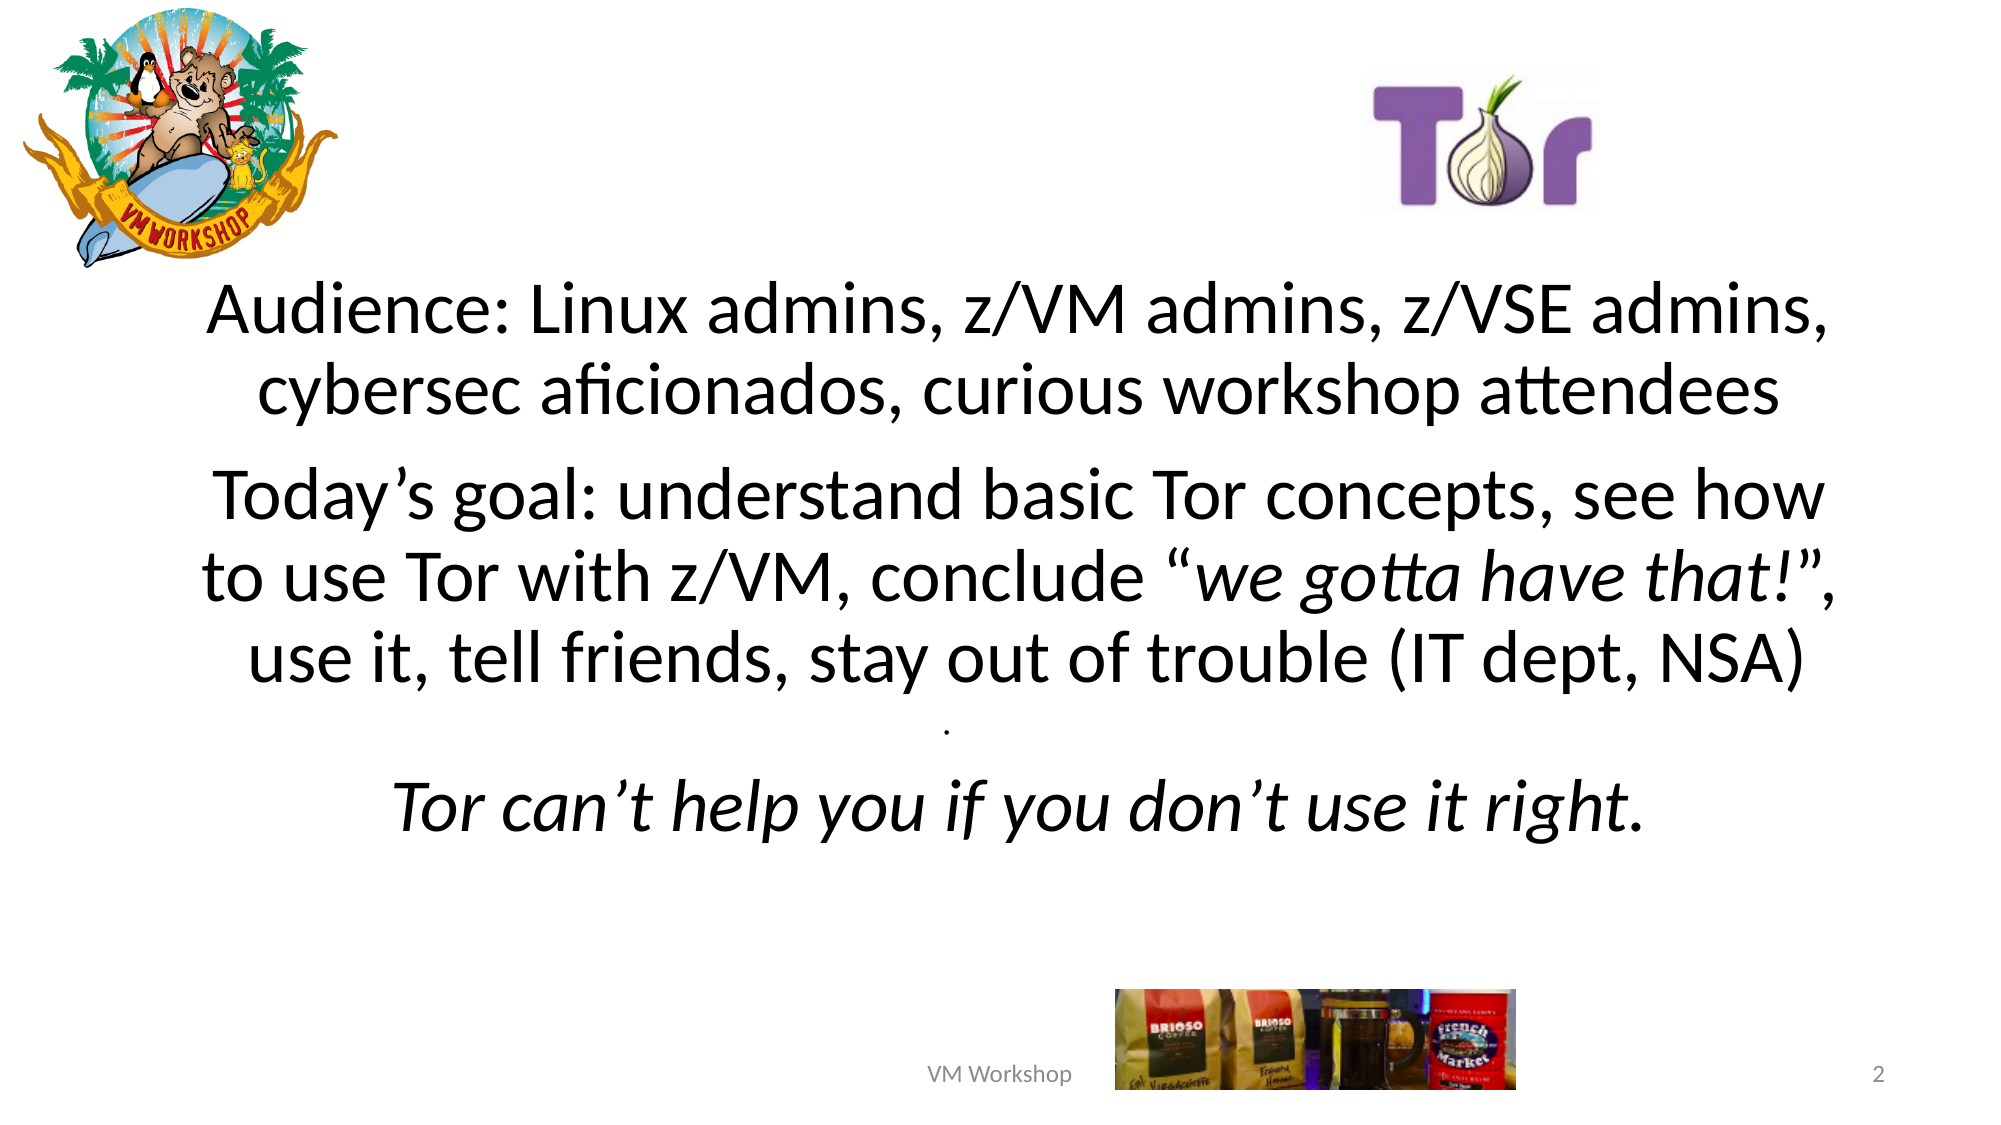

# Audience: Linux admins, z/VM admins, z/VSE admins, cybersec aficionados, curious workshop attendees
Today’s goal: understand basic Tor concepts, see how
to use Tor with z/VM, conclude “we gotta have that!”,
use it, tell friends, stay out of trouble (IT dept, NSA)
Tor can’t help you if you don’t use it right.
VM Workshop
2